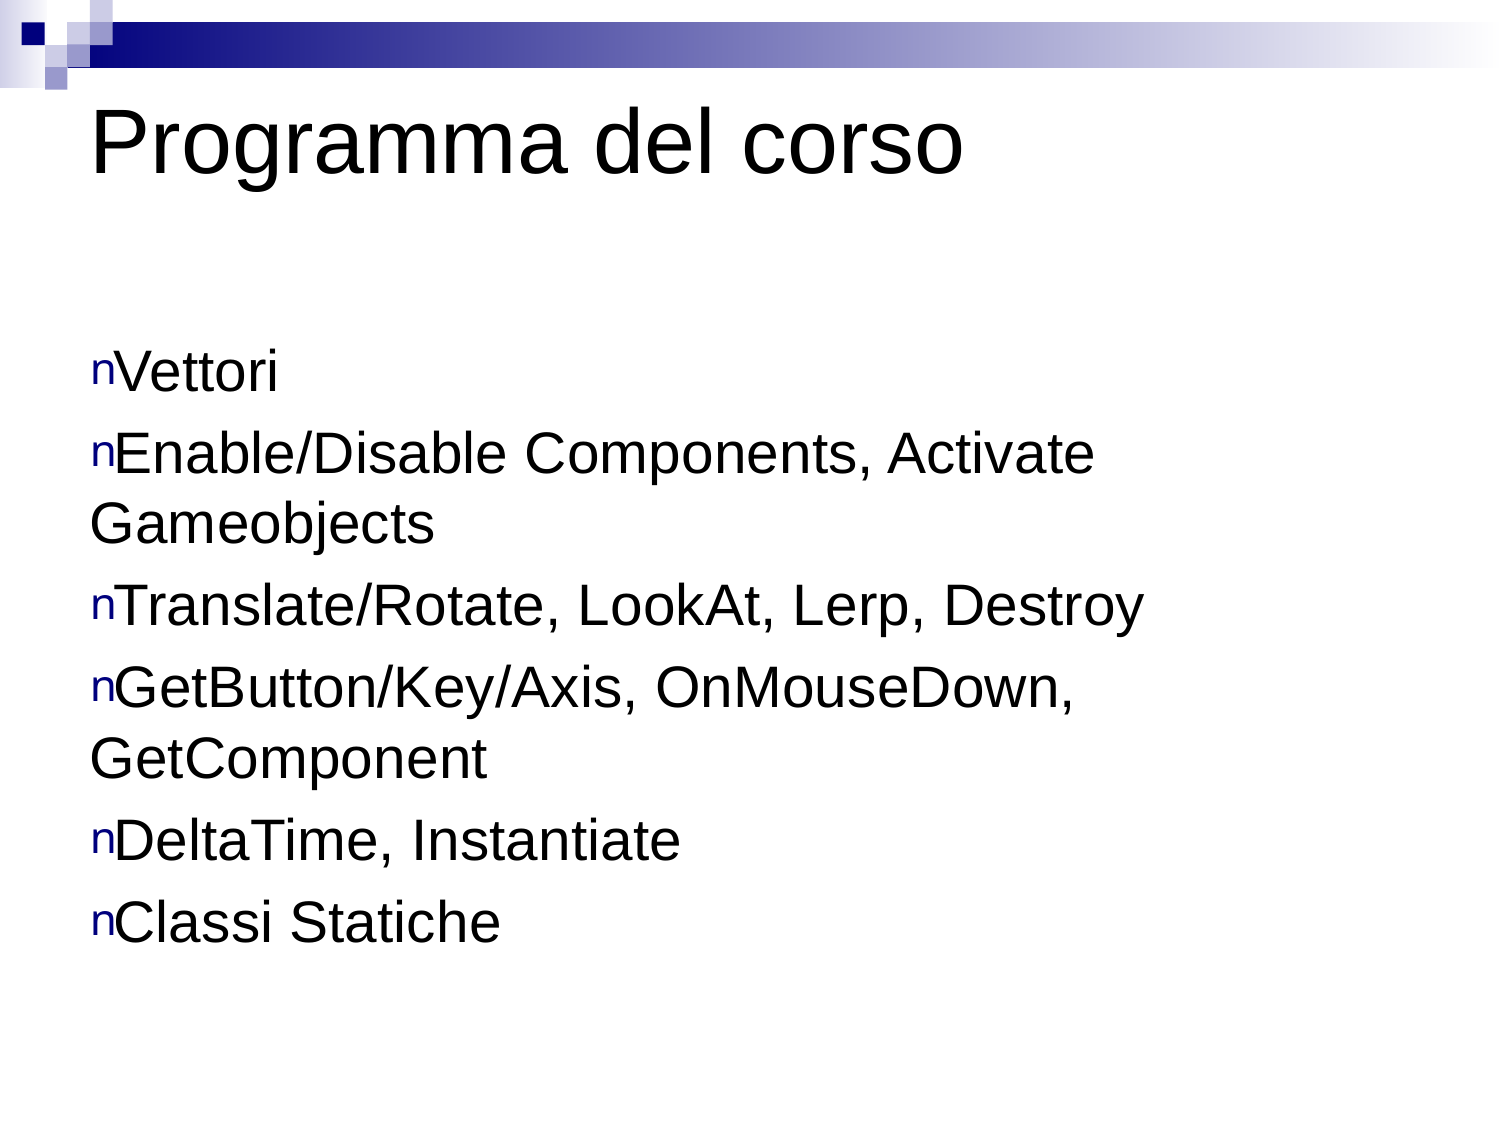

# Programma del corso
Vettori
Enable/Disable Components, Activate Gameobjects
Translate/Rotate, LookAt, Lerp, Destroy
GetButton/Key/Axis, OnMouseDown, GetComponent
DeltaTime, Instantiate
Classi Statiche